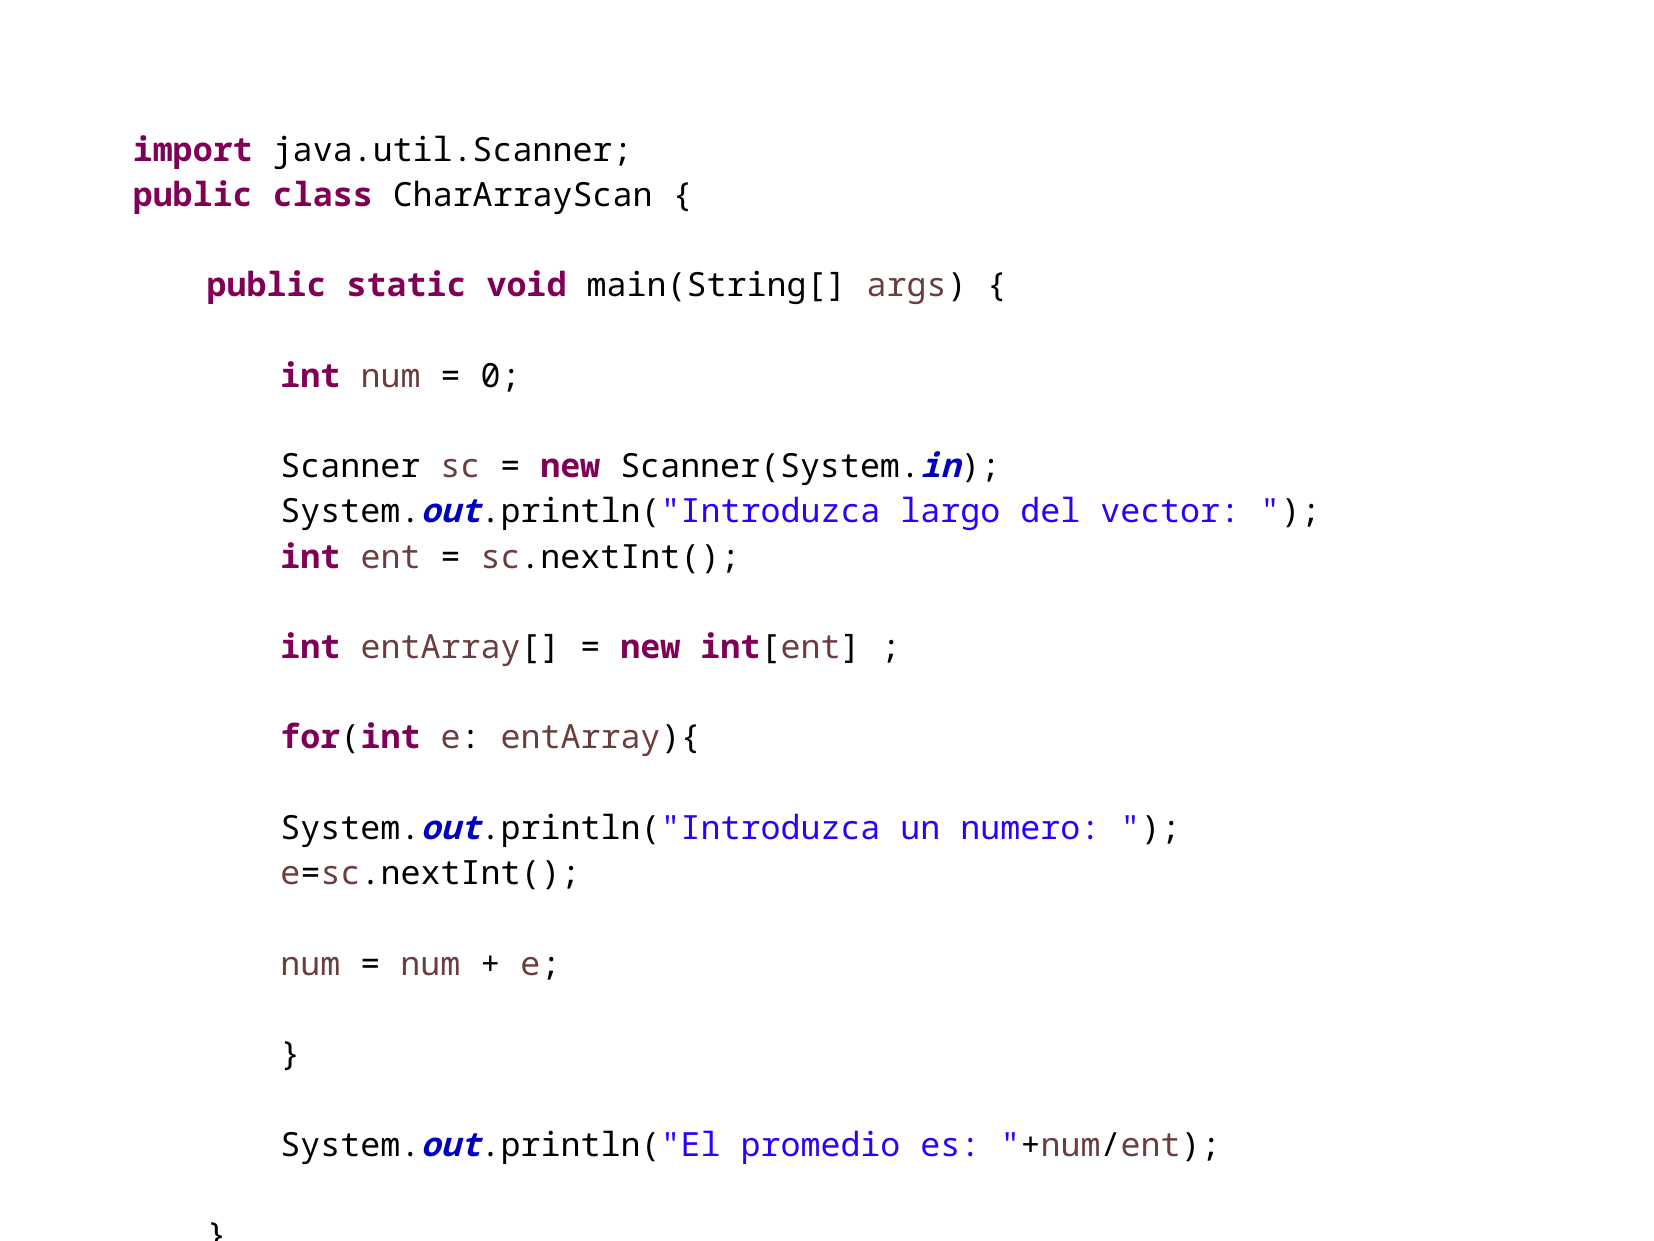

import java.util.Scanner;
public class CharArrayScan {
	public static void main(String[] args) {
		int num = 0;
		Scanner sc = new Scanner(System.in);
		System.out.println("Introduzca largo del vector: ");
		int ent = sc.nextInt();
		int entArray[] = new int[ent] ;
		for(int e: entArray){
		System.out.println("Introduzca un numero: ");
		e=sc.nextInt();
		num = num + e;
		}
		System.out.println("El promedio es: "+num/ent);
	}
}